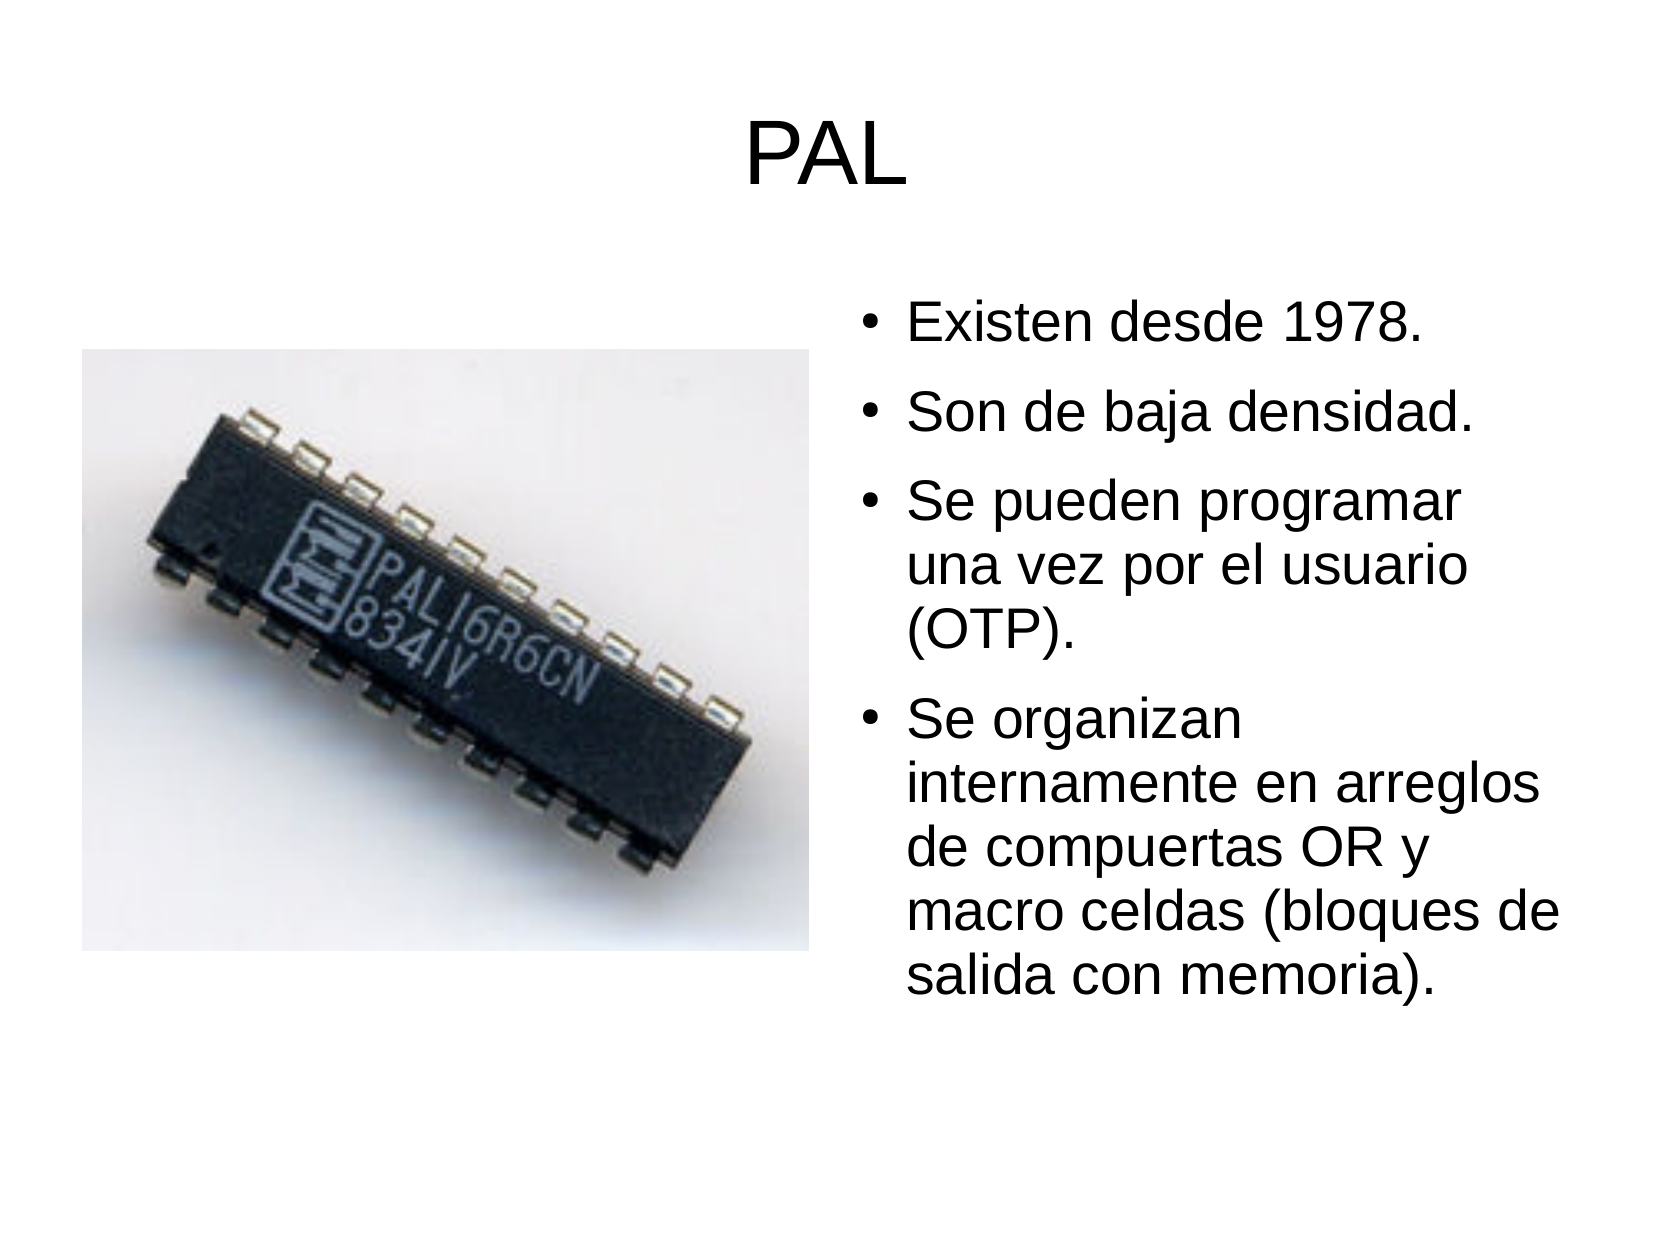

# PAL
Existen desde 1978.
Son de baja densidad.
Se pueden programar una vez por el usuario (OTP).
Se organizan internamente en arreglos de compuertas OR y macro celdas (bloques de salida con memoria).